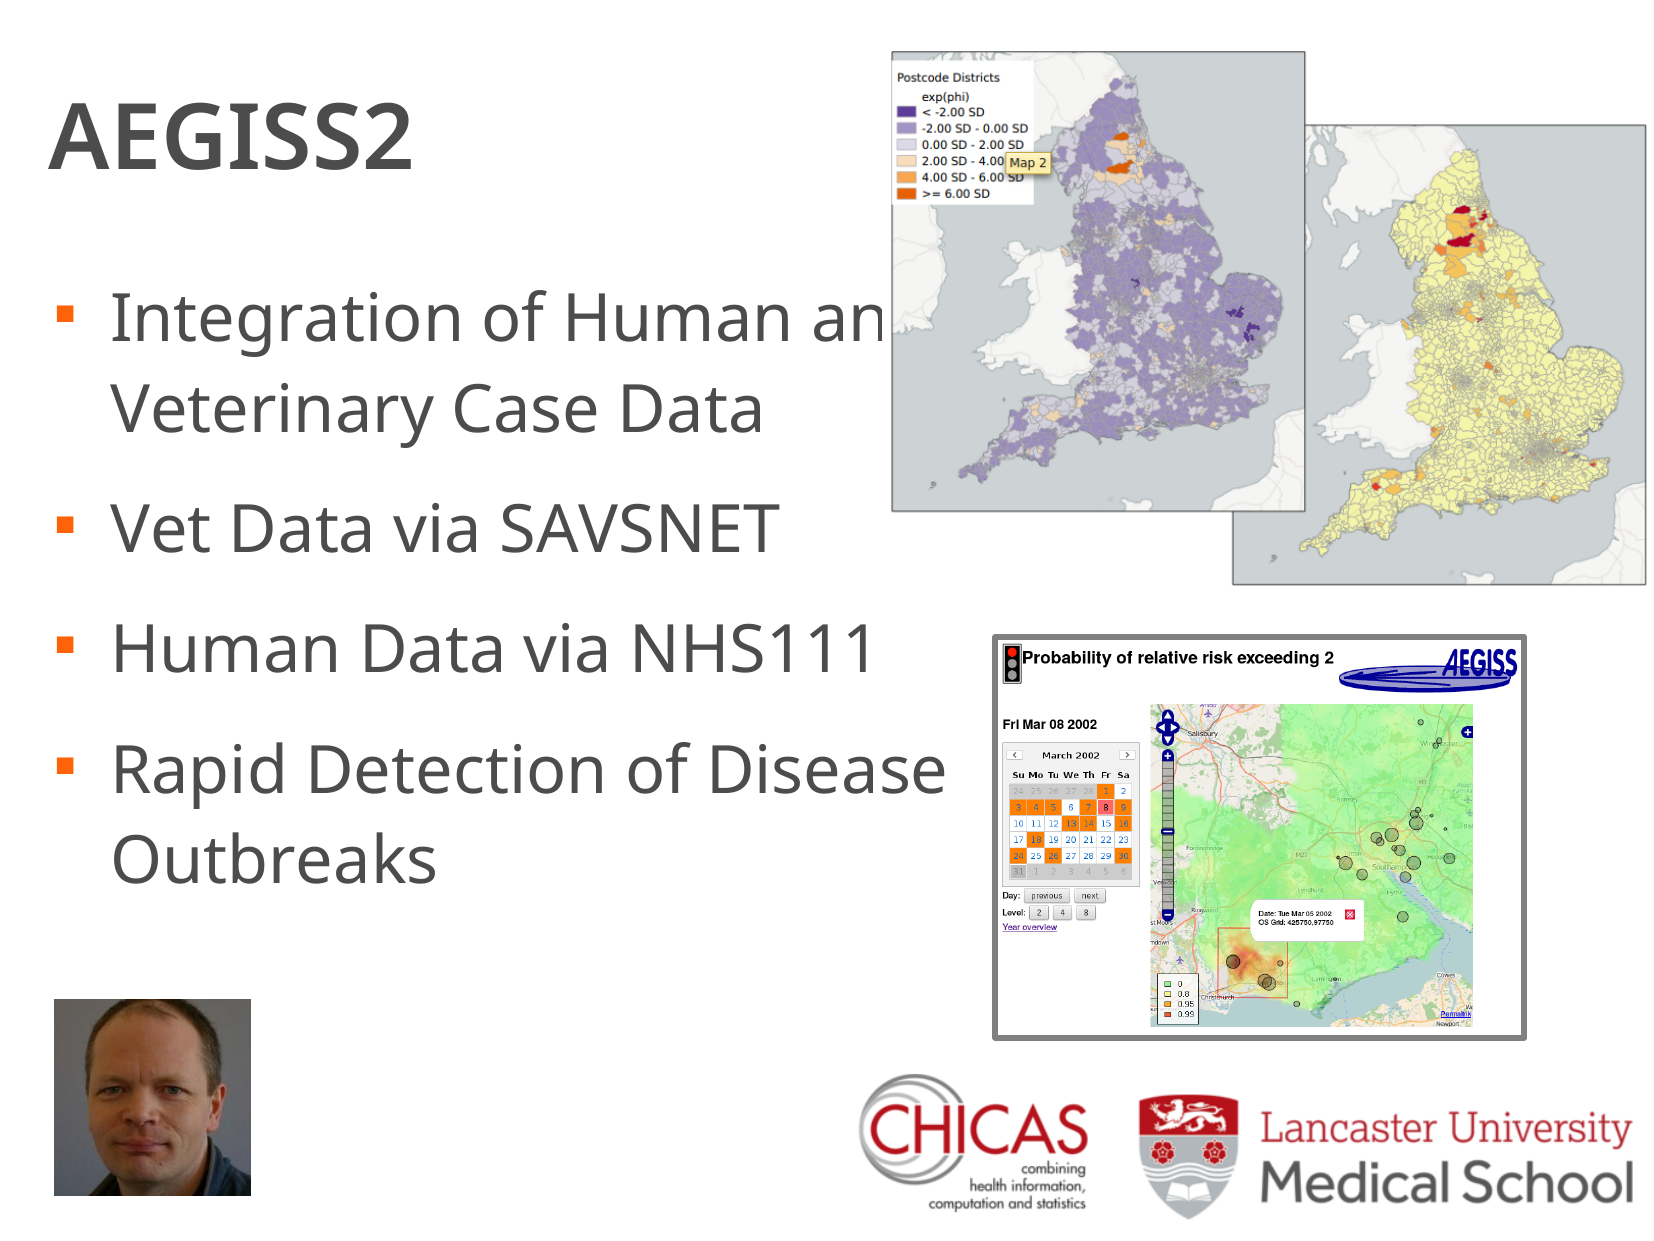

# AEGISS2
Integration of Human and Veterinary Case Data
Vet Data via SAVSNET
Human Data via NHS111
Rapid Detection of Disease Outbreaks